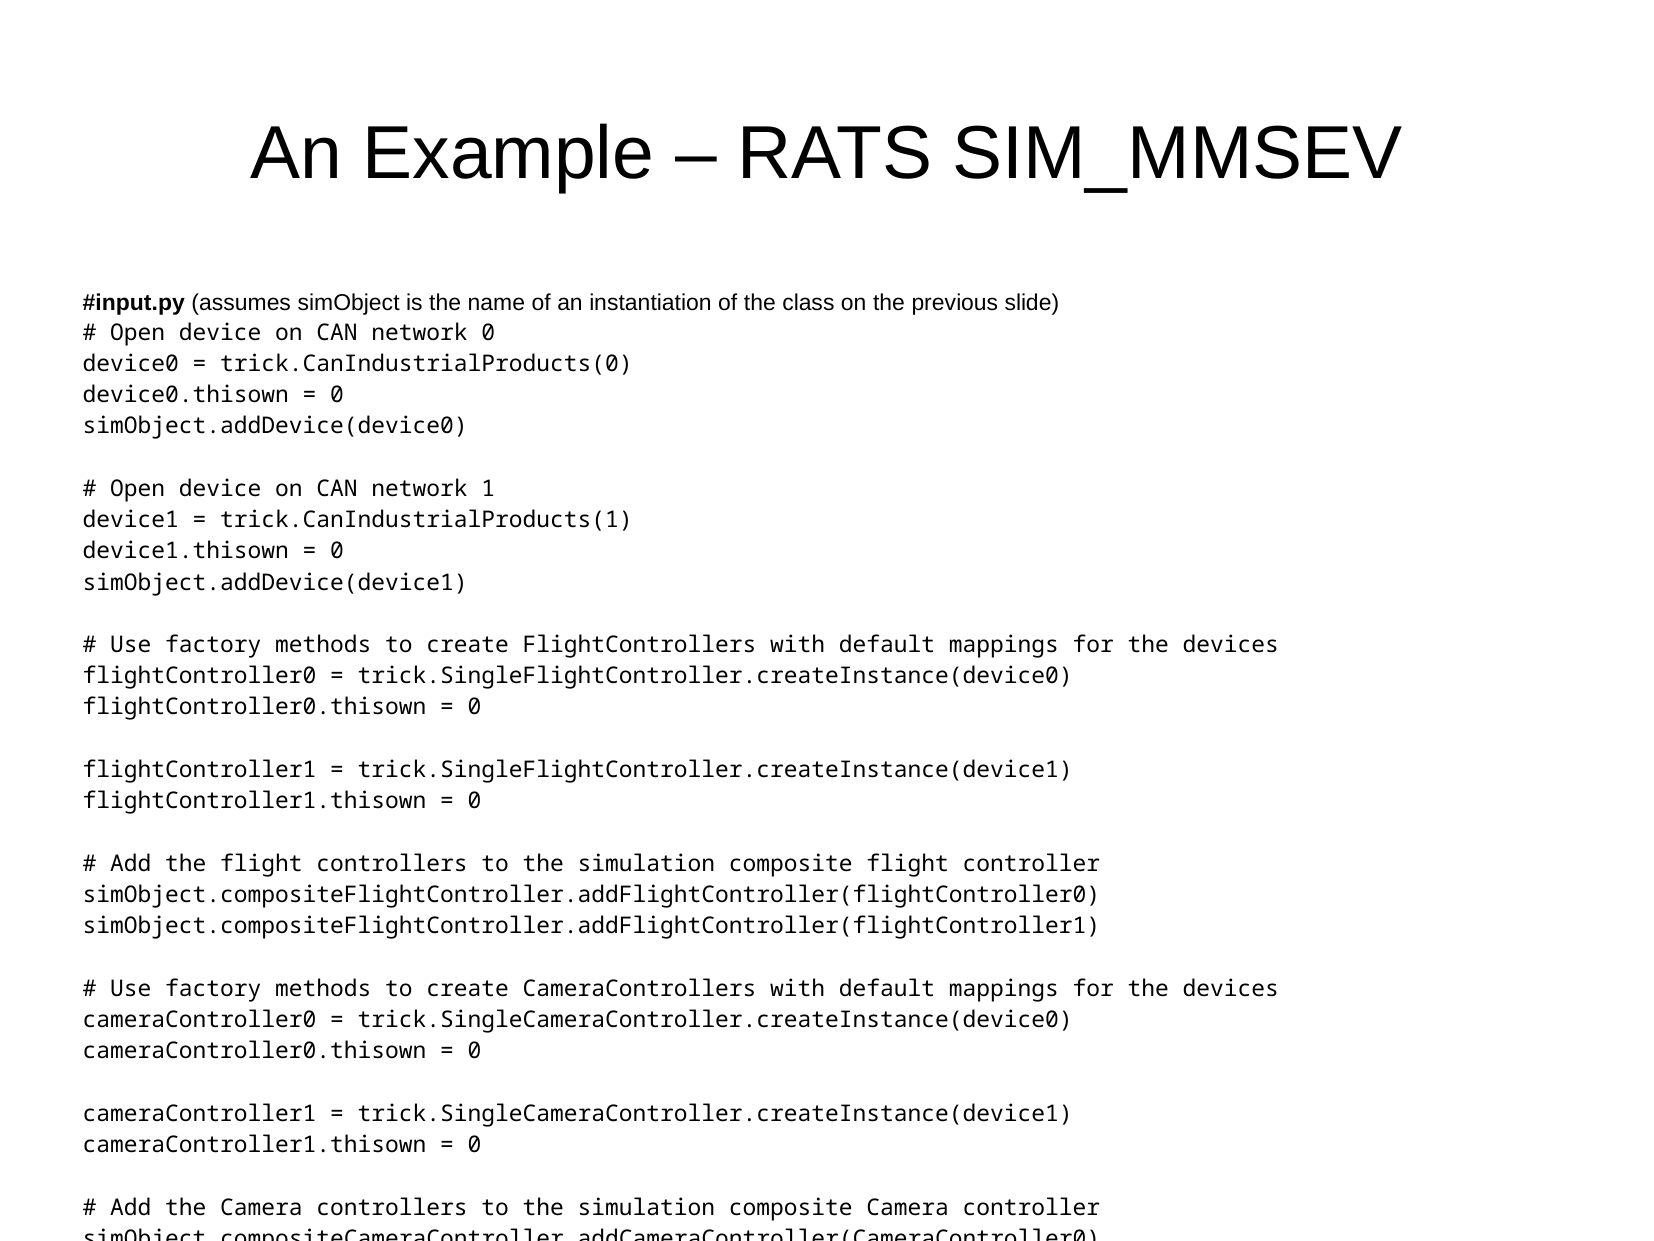

An Example – RATS SIM_MMSEV
# #input.py (assumes simObject is the name of an instantiation of the class on the previous slide)
# Open device on CAN network 0
device0 = trick.CanIndustrialProducts(0)
device0.thisown = 0
simObject.addDevice(device0)
# Open device on CAN network 1
device1 = trick.CanIndustrialProducts(1)
device1.thisown = 0
simObject.addDevice(device1)
# Use factory methods to create FlightControllers with default mappings for the devices
flightController0 = trick.SingleFlightController.createInstance(device0)
flightController0.thisown = 0
flightController1 = trick.SingleFlightController.createInstance(device1)
flightController1.thisown = 0
# Add the flight controllers to the simulation composite flight controller
simObject.compositeFlightController.addFlightController(flightController0)
simObject.compositeFlightController.addFlightController(flightController1)
# Use factory methods to create CameraControllers with default mappings for the devices
cameraController0 = trick.SingleCameraController.createInstance(device0)
cameraController0.thisown = 0
cameraController1 = trick.SingleCameraController.createInstance(device1)
cameraController1.thisown = 0
# Add the Camera controllers to the simulation composite Camera controller
simObject.compositeCameraController.addCameraController(CameraController0)
simObject.compositeCameraController.addCameraController(CameraController1)